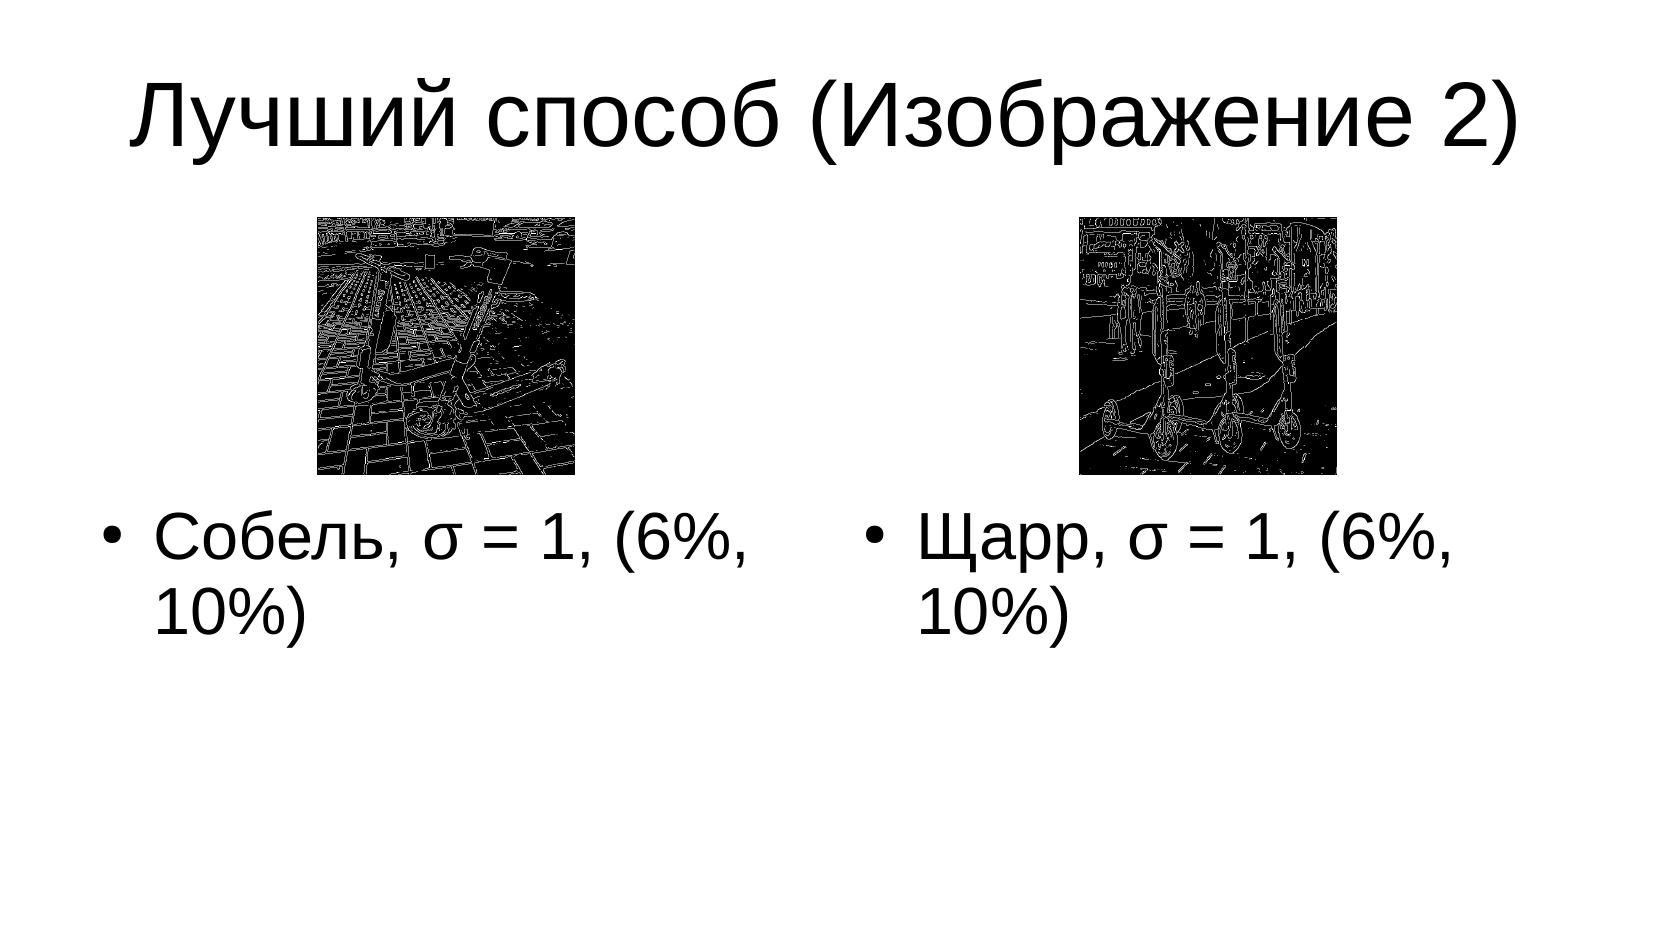

# Лучший способ (Изображение 2)
Собель, σ = 1, (6%, 10%)
Щарр, σ = 1, (6%, 10%)